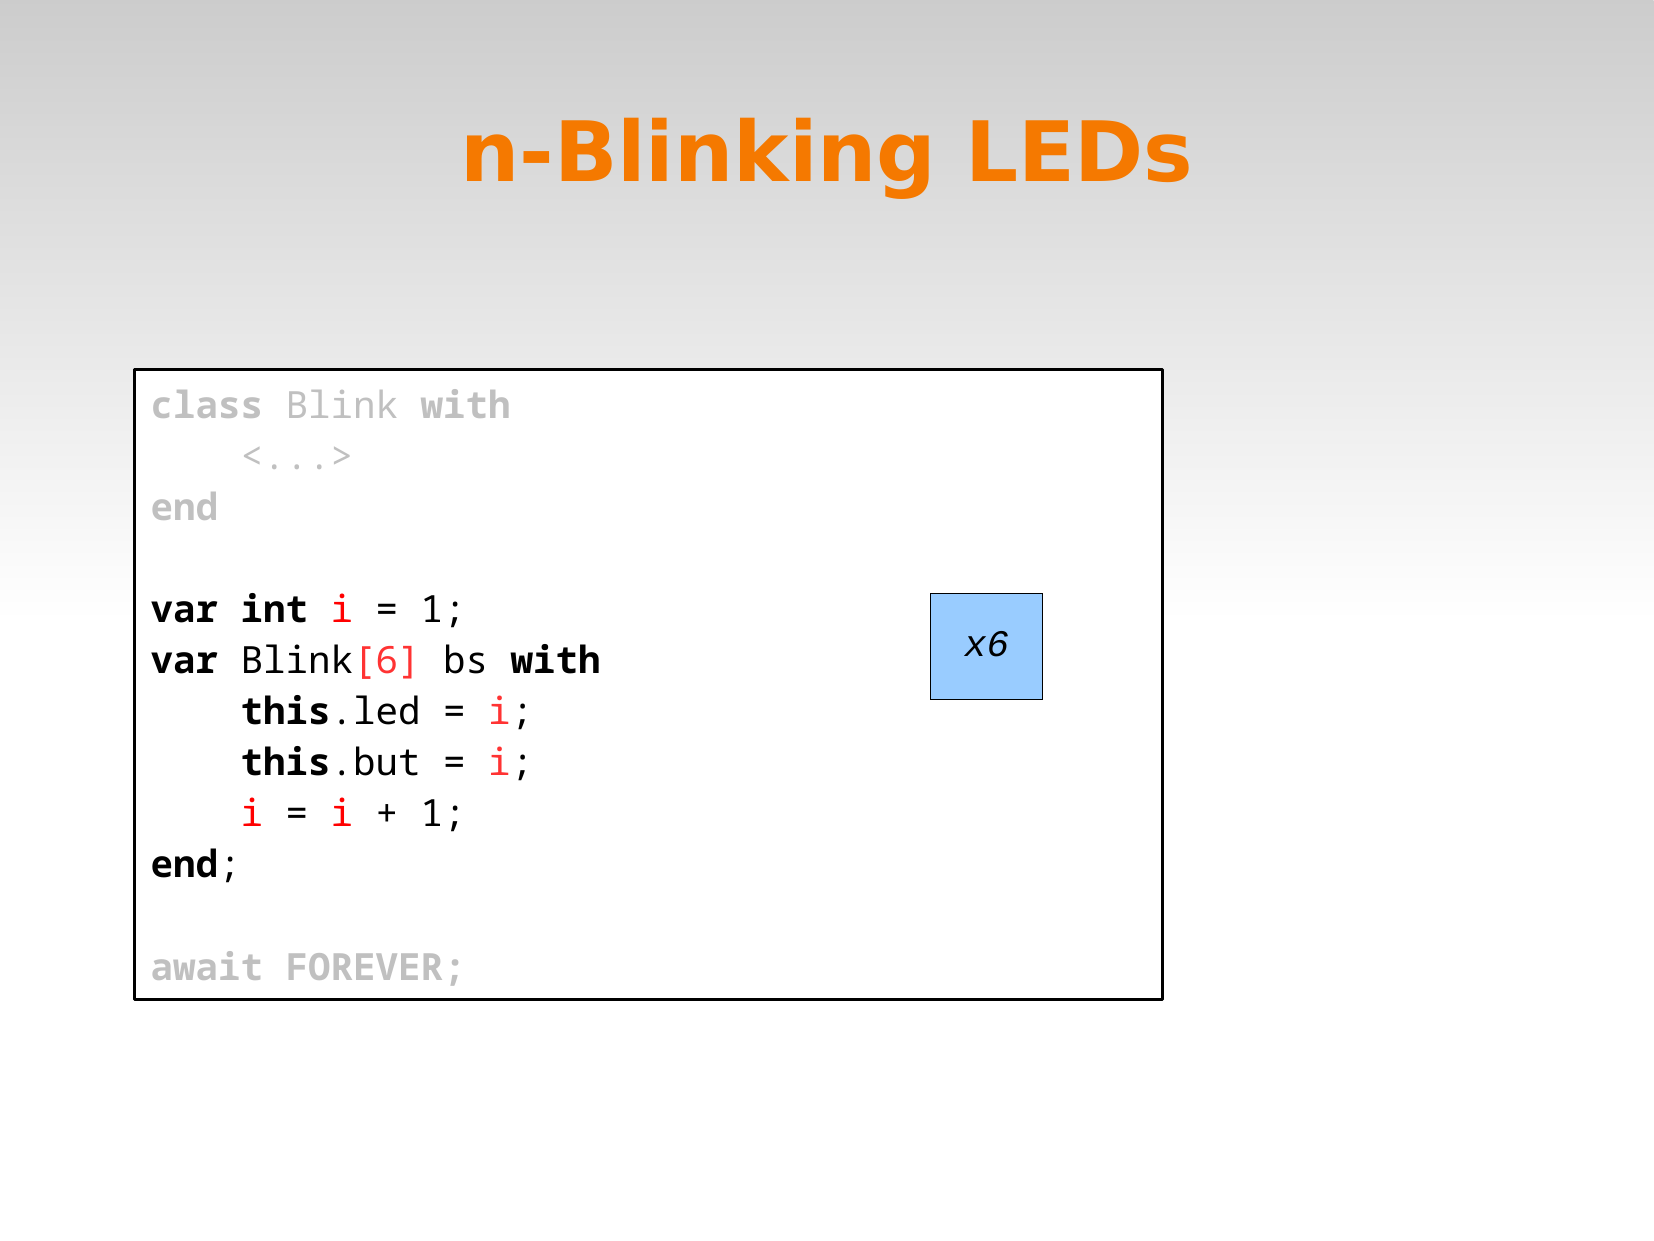

# n-Blinking LEDs
class Blink with
 <...>
end
var int i = 1;
var Blink[6] bs with
 this.led = i;
 this.but = i;
 i = i + 1;
end;
await FOREVER;
x6